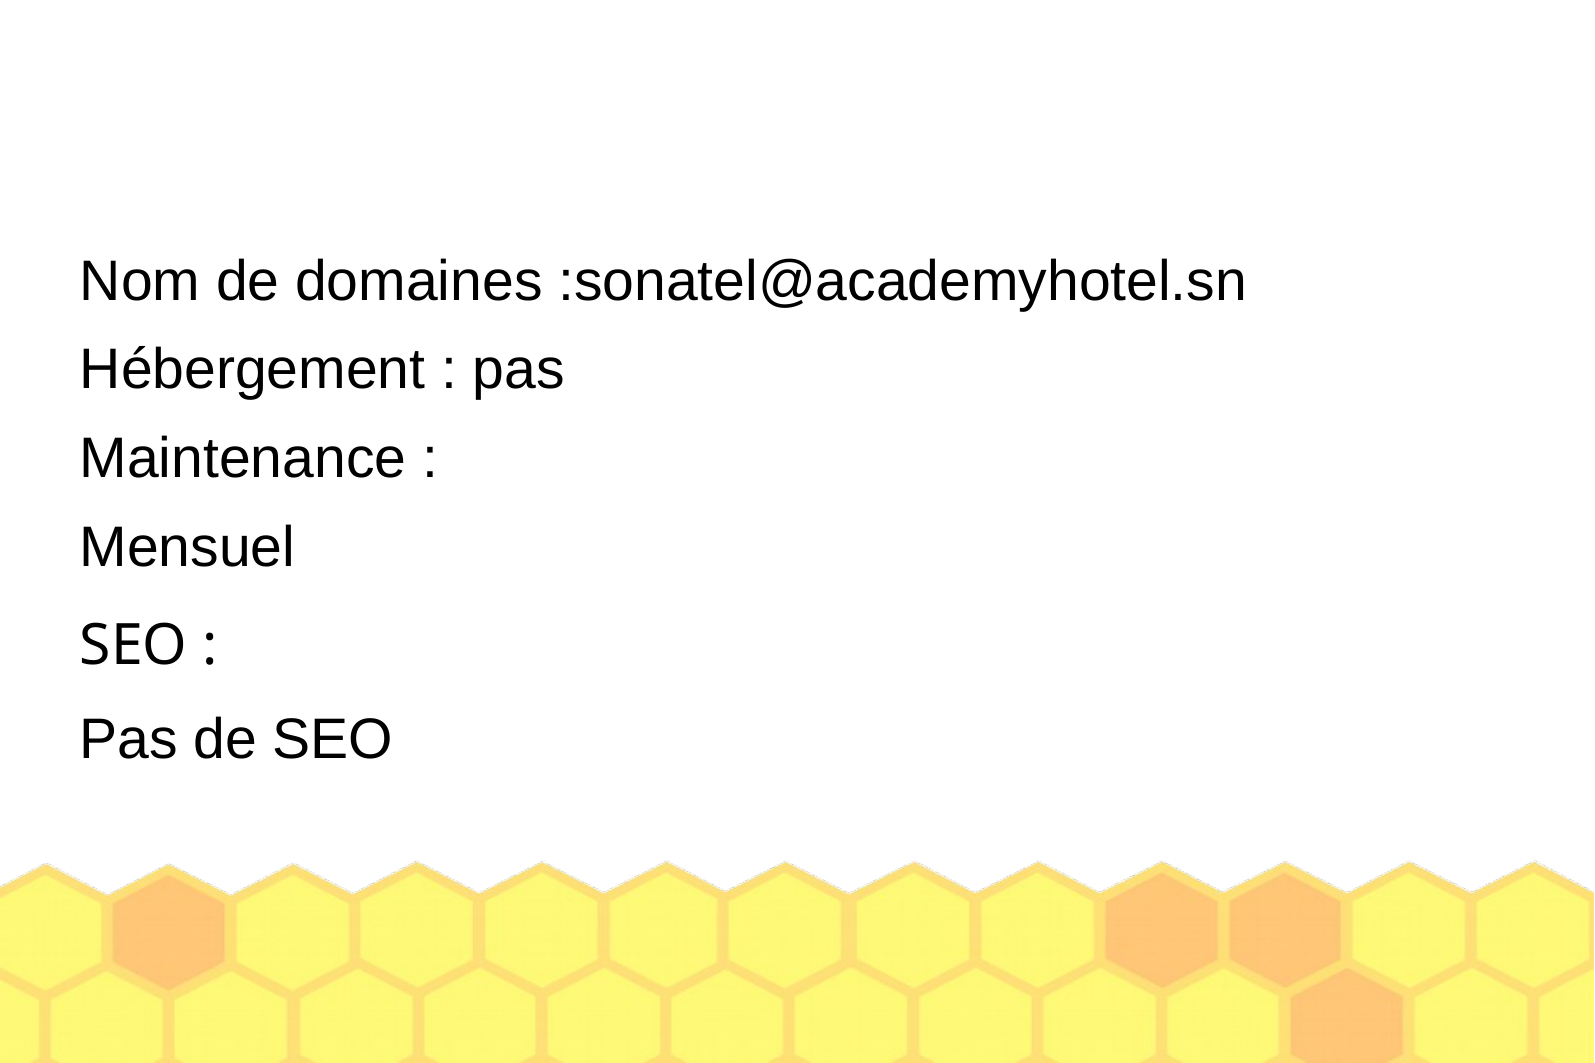

#
Nom de domaines :sonatel@academyhotel.sn
Hébergement : pas
Maintenance :
Mensuel
SEO :
Pas de SEO